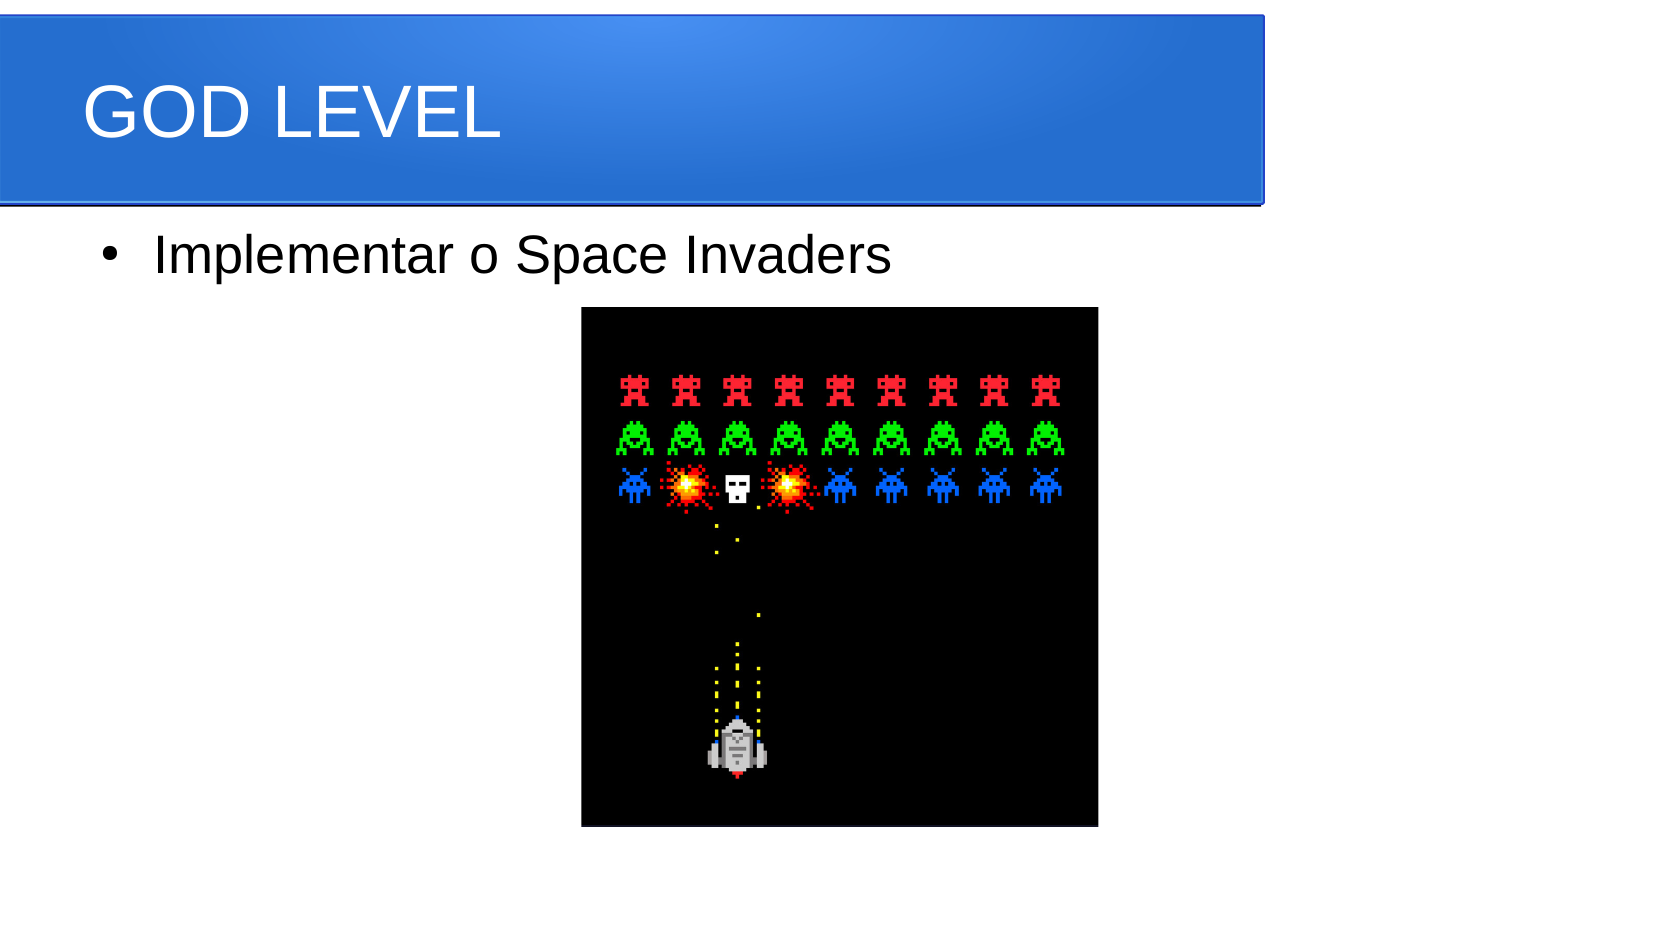

# GOD LEVEL
Implementar o Space Invaders